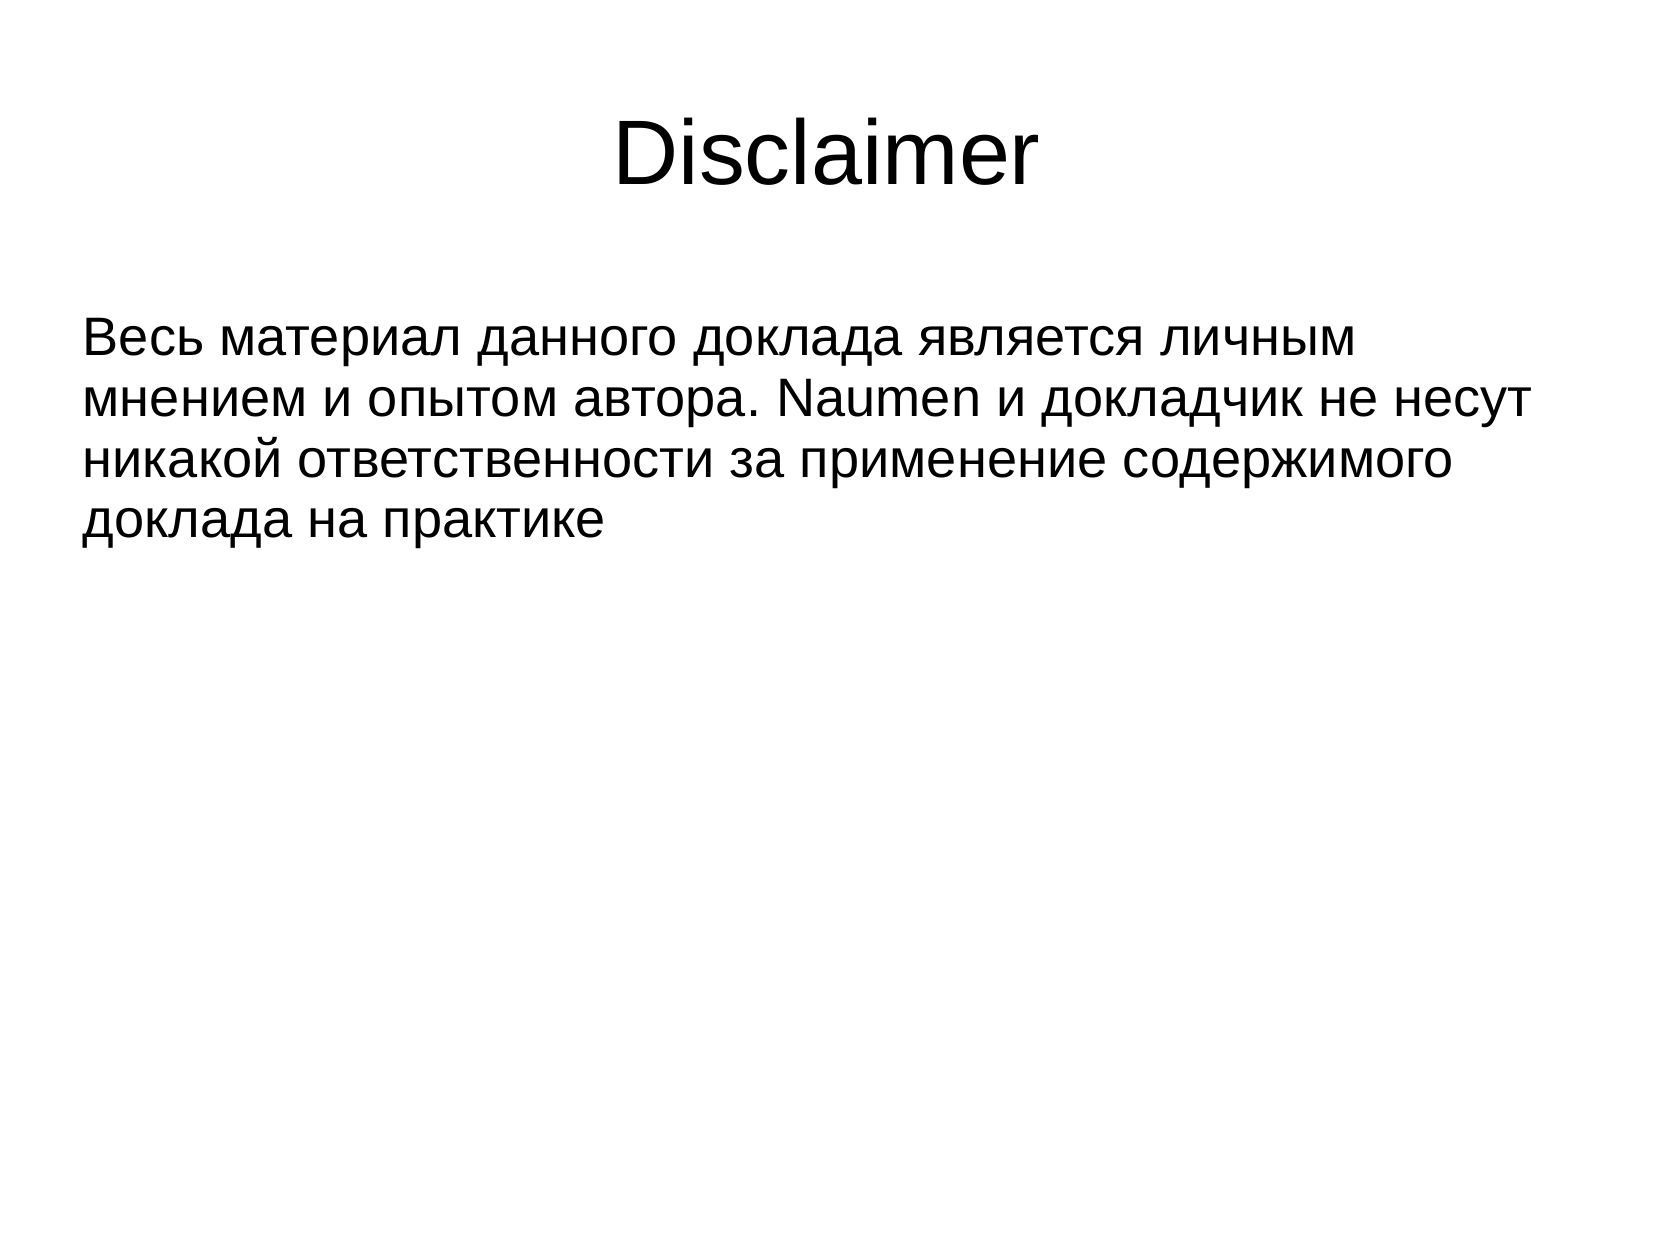

# Disclaimer
Весь материал данного доклада является личным мнением и опытом автора. Naumen и докладчик не несут никакой ответственности за применение содержимого доклада на практике